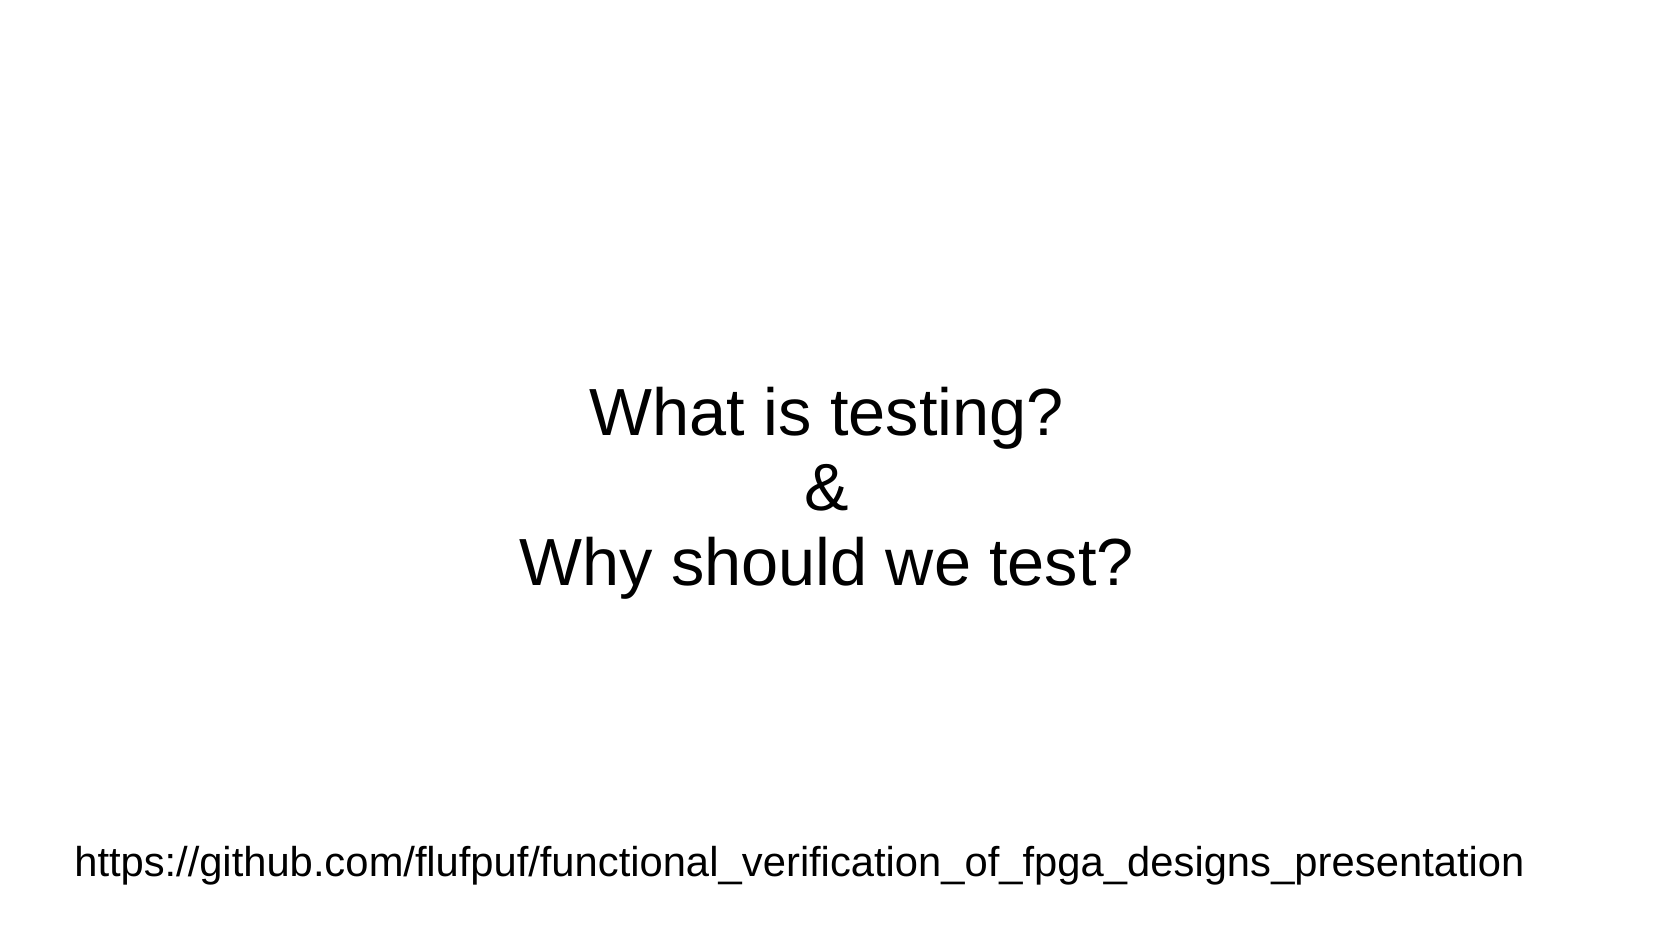

# What is testing?
&
Why should we test?
https://github.com/flufpuf/functional_verification_of_fpga_designs_presentation